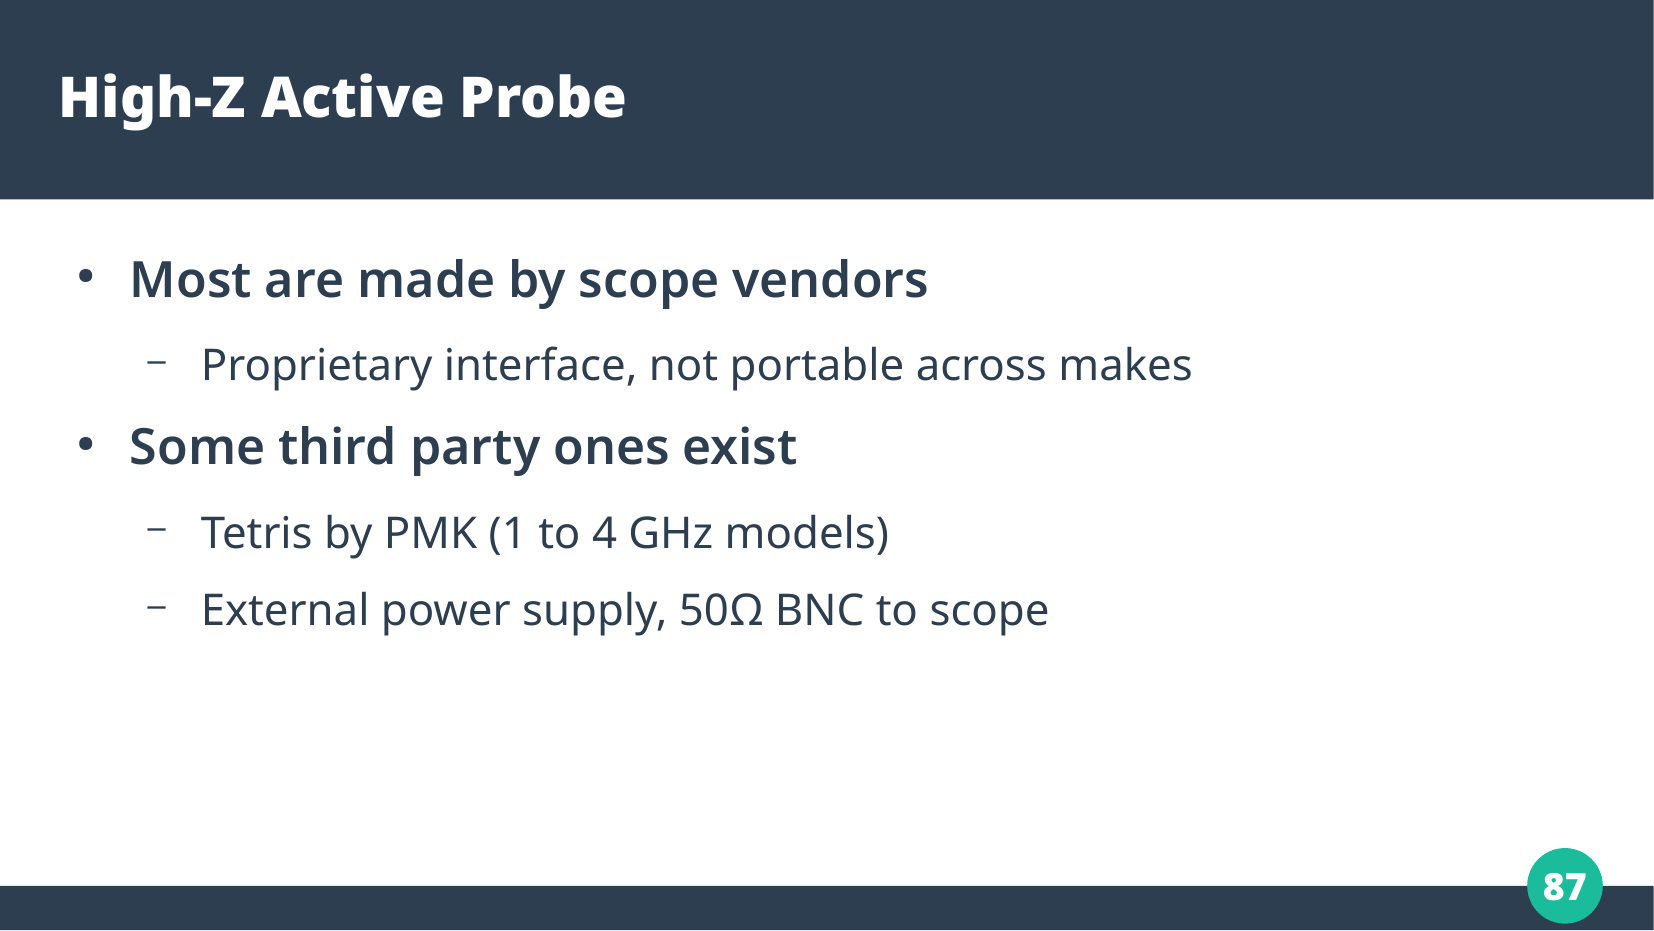

# High-Z Active Probe
Most are made by scope vendors
Proprietary interface, not portable across makes
Some third party ones exist
Tetris by PMK (1 to 4 GHz models)
External power supply, 50Ω BNC to scope